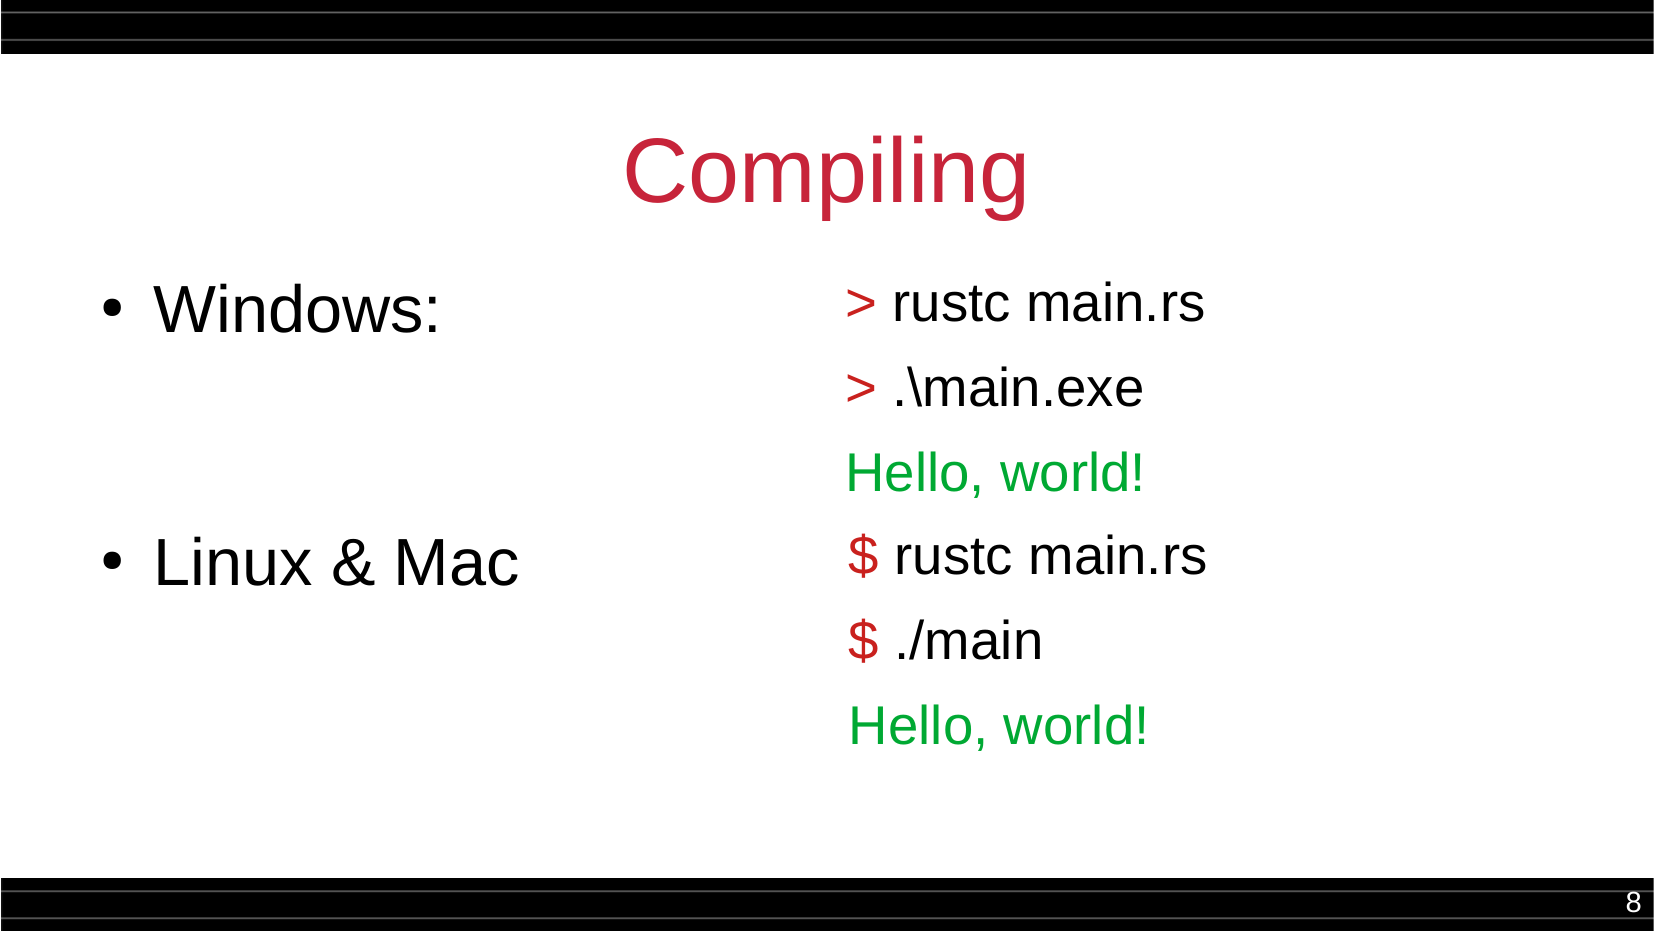

# Compiling
Windows:
> rustc main.rs
> .\main.exe
Hello, world!
$ rustc main.rs
$ ./main
Hello, world!
Linux & Mac